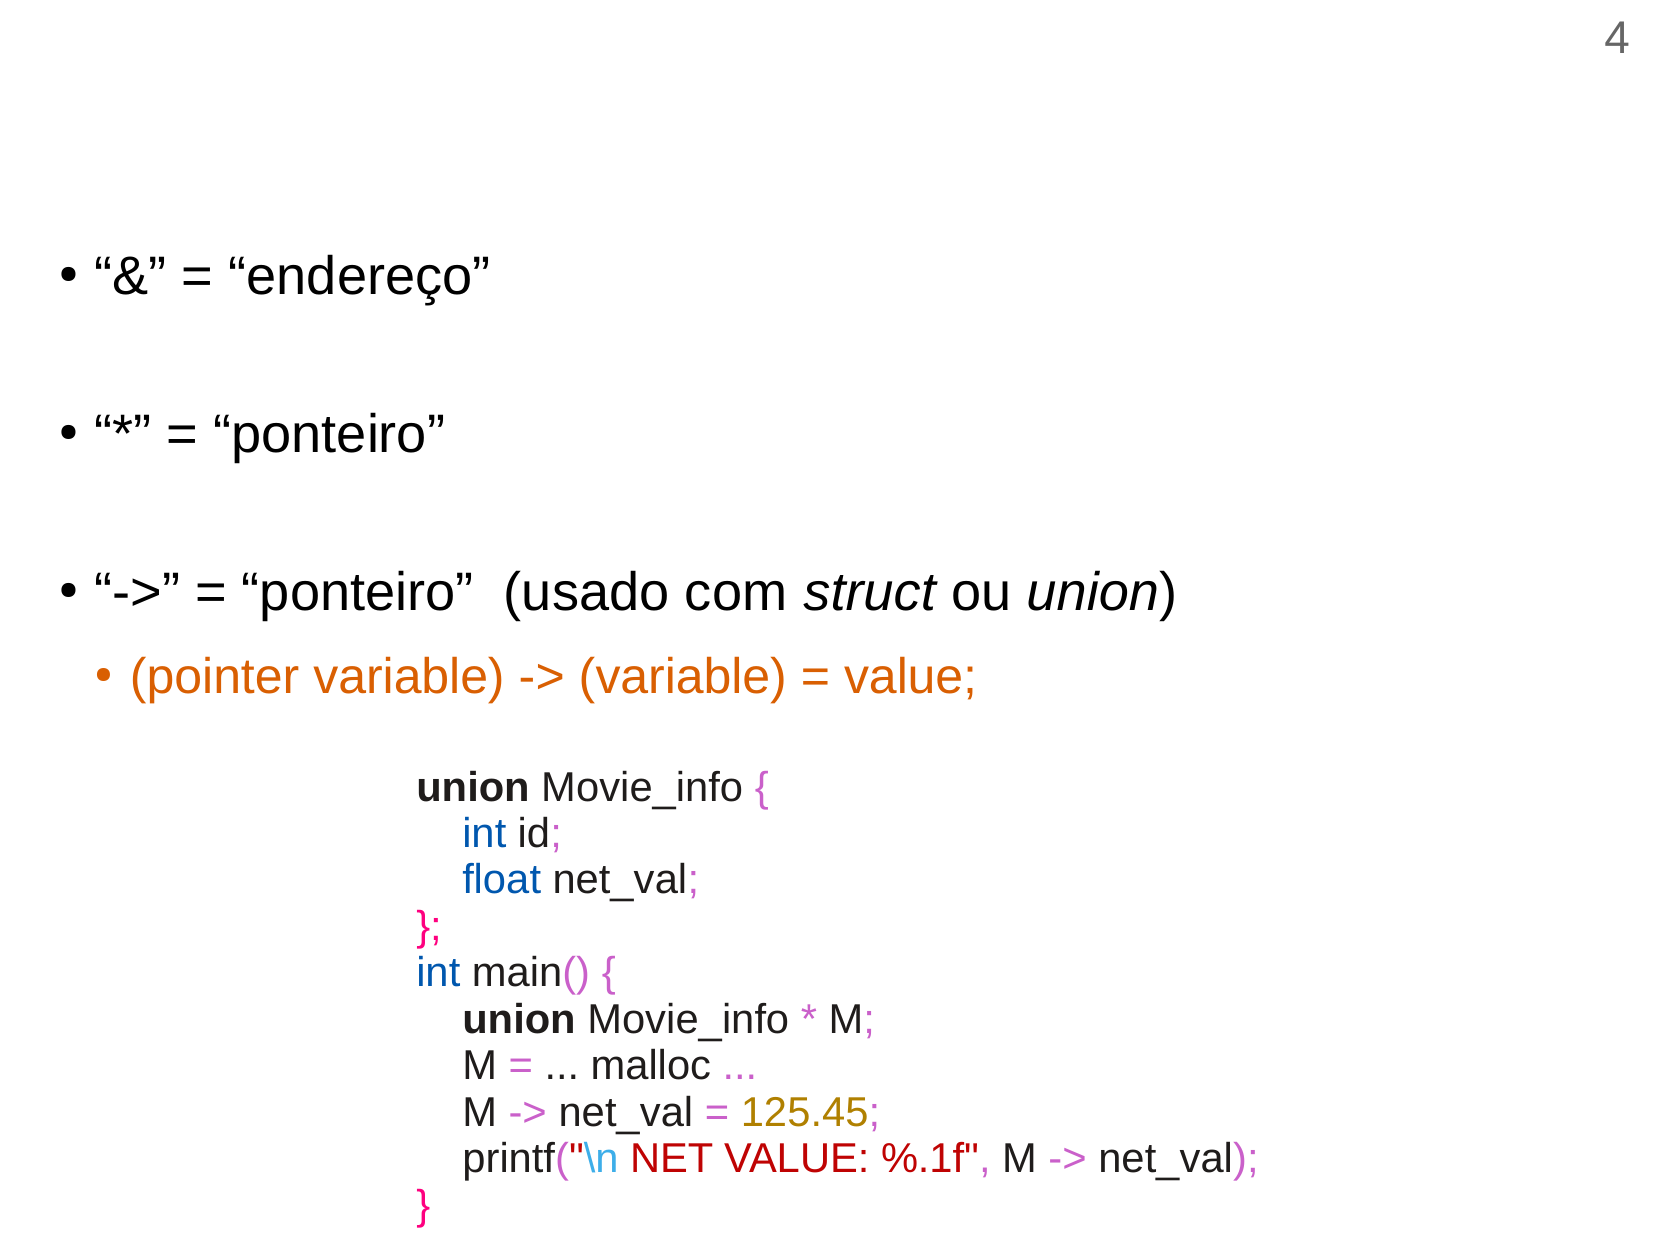

4
#
“&” = “endereço”
“*” = “ponteiro”
“->” = “ponteiro” (usado com struct ou union)
(pointer variable) -> (variable) = value;
union Movie_info {
 int id;
 float net_val;
};
int main() {
 union Movie_info * M;
 M = ... malloc ...
 M -> net_val = 125.45;
 printf("\n NET VALUE: %.1f", M -> net_val);
}